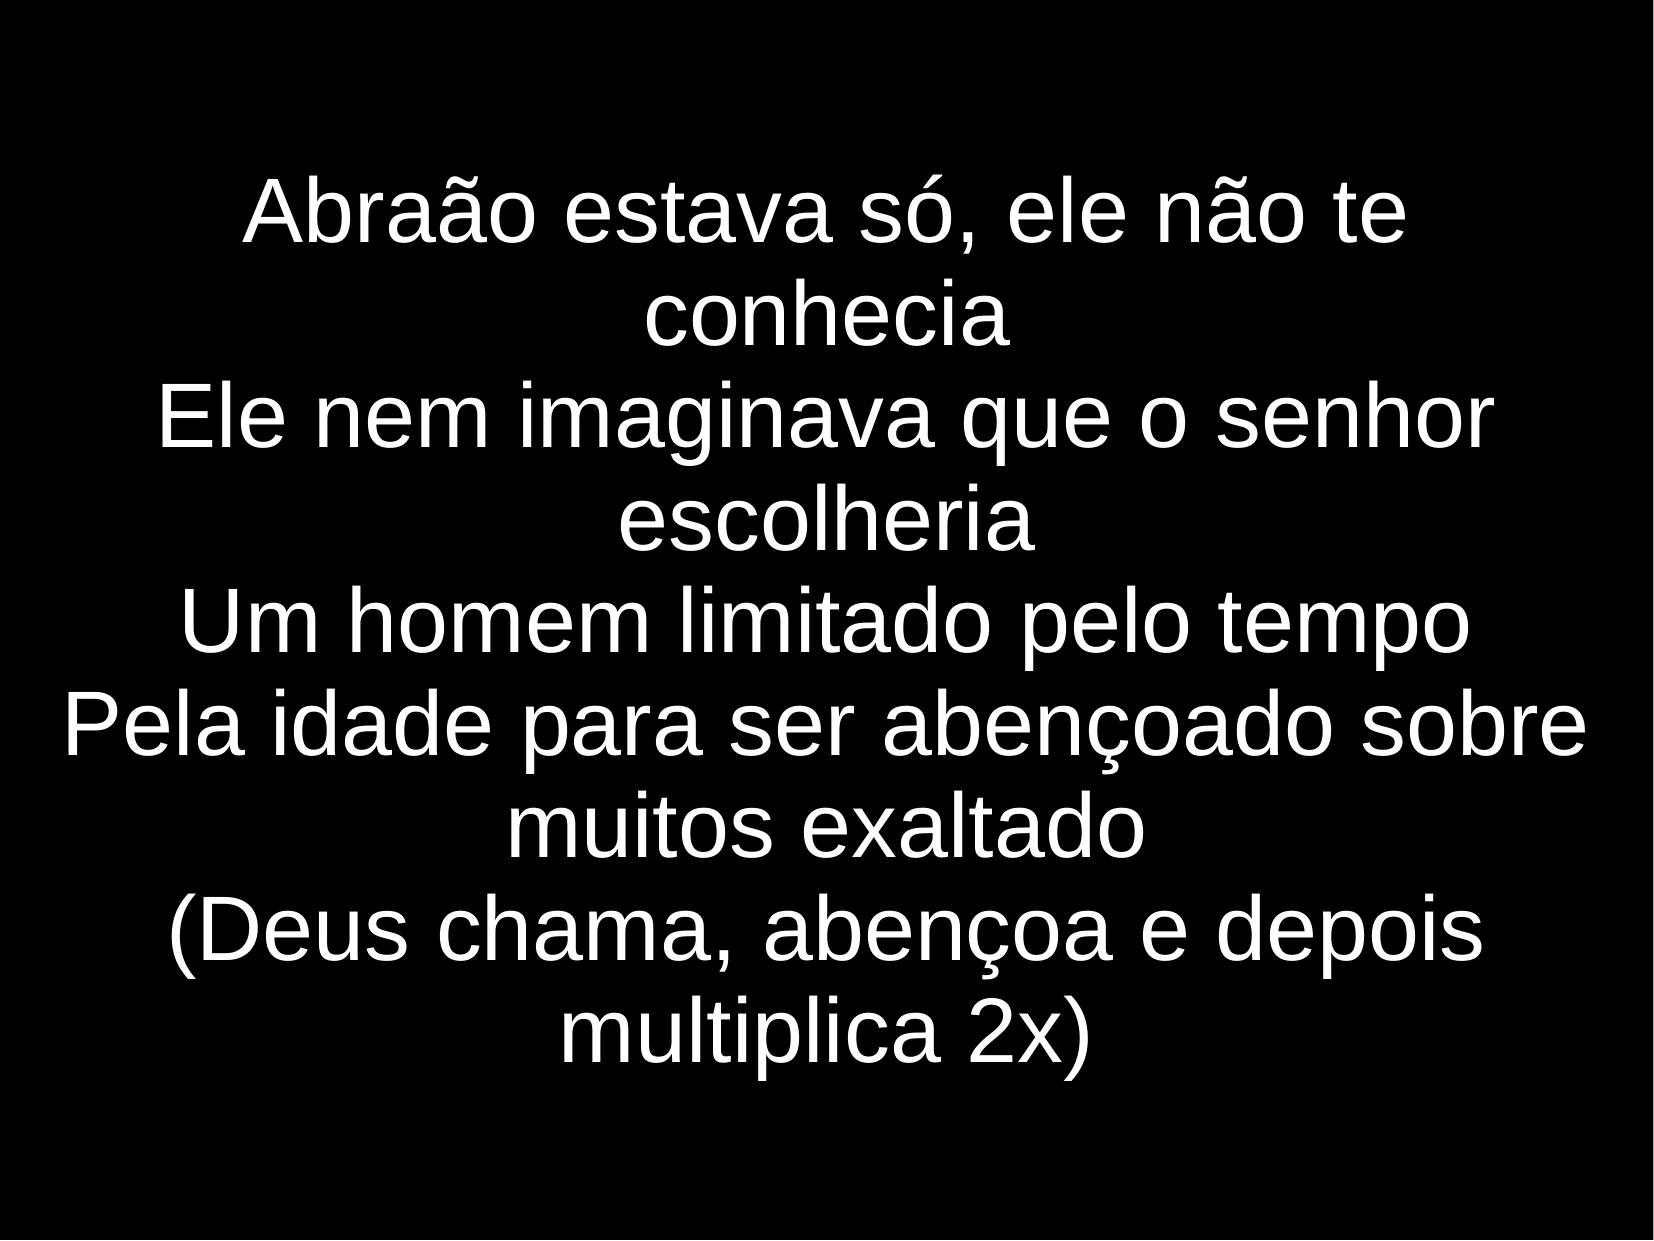

# Abraão estava só, ele não te conhecia
Ele nem imaginava que o senhor escolheria
Um homem limitado pelo tempo
Pela idade para ser abençoado sobre muitos exaltado
(Deus chama, abençoa e depois multiplica 2x)